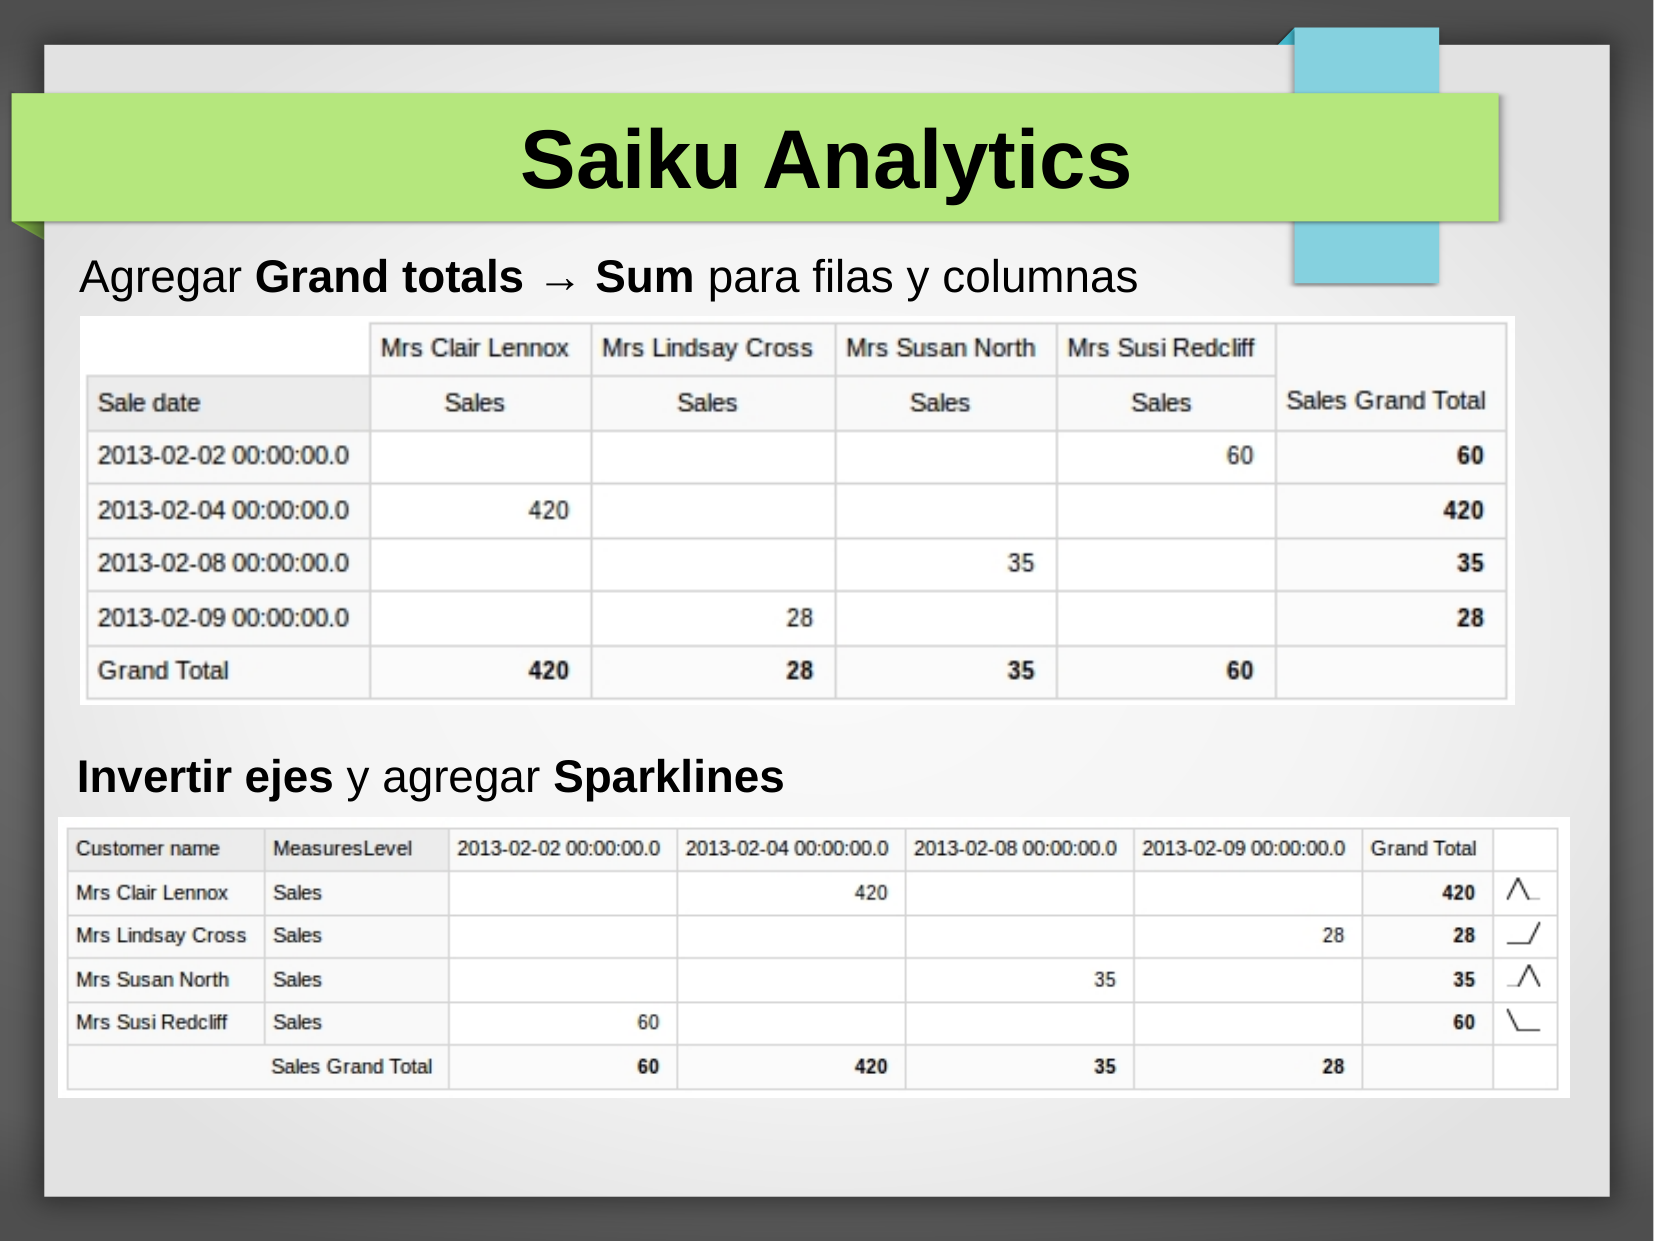

# Saiku Analytics
Agregar Grand totals → Sum para filas y columnas
Invertir ejes y agregar Sparklines